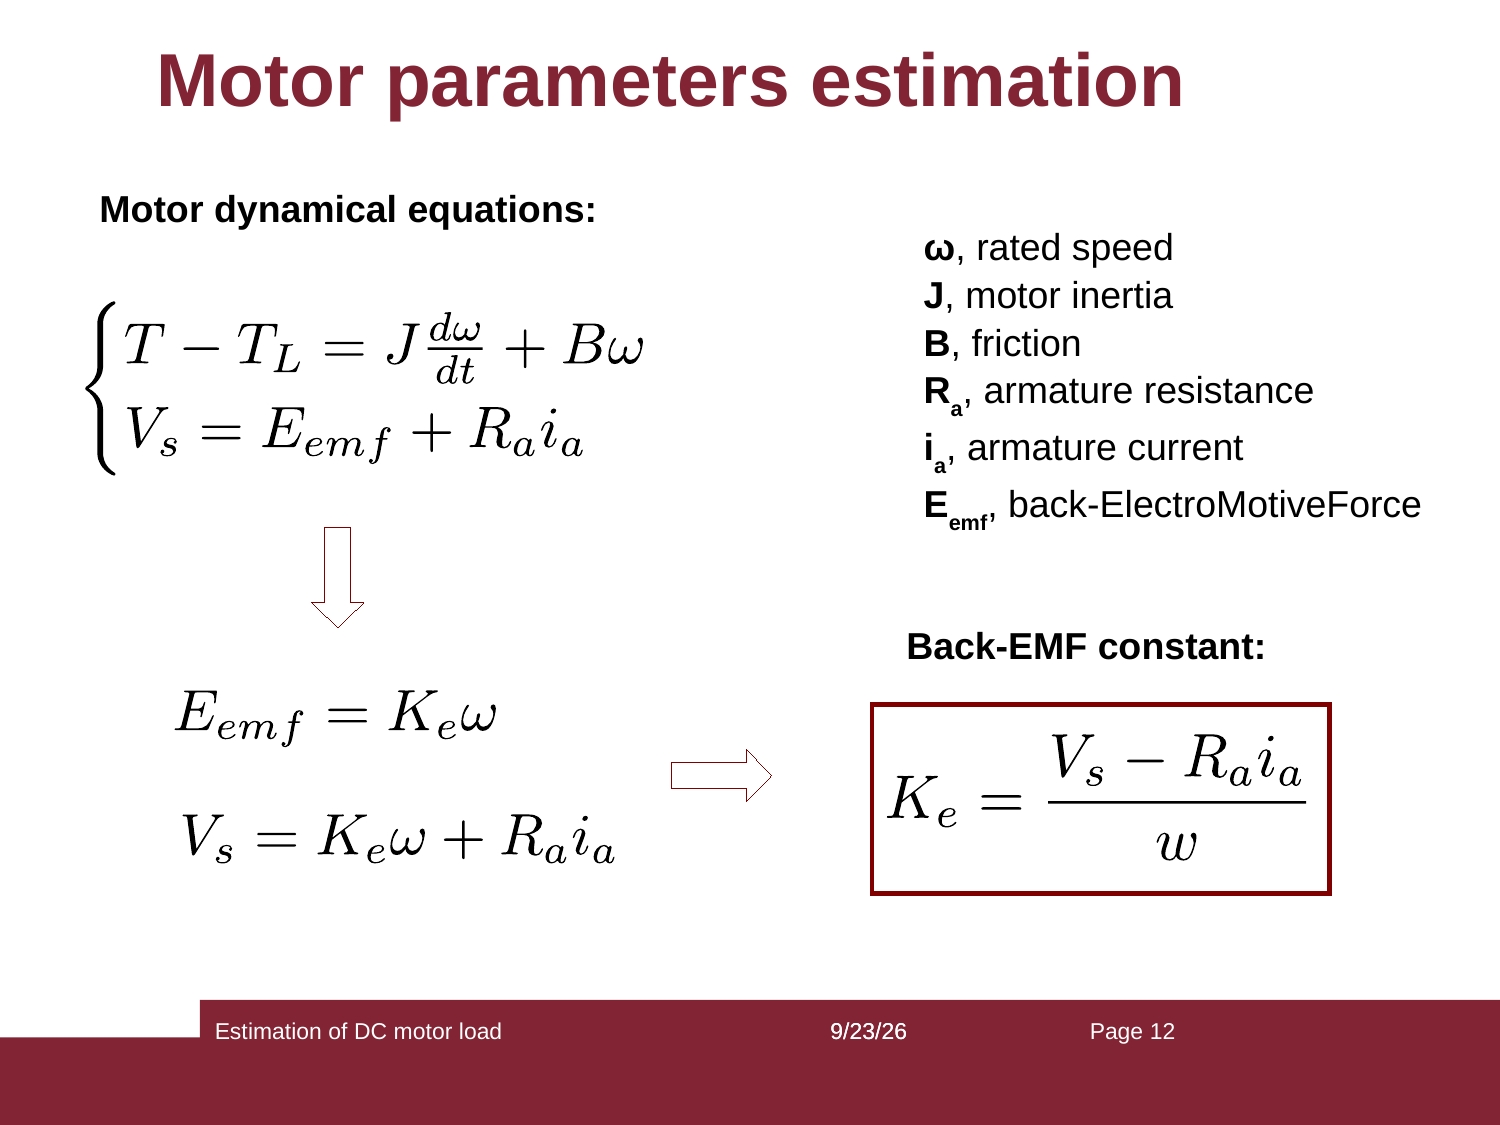

# Motor parameters estimation
Motor dynamical equations:
ω, rated speed
J, motor inertia
B, friction
Ra, armature resistance
ia, armature current
Eemf, back-ElectroMotiveForce
Back-EMF constant:
Estimation of DC motor load
Page